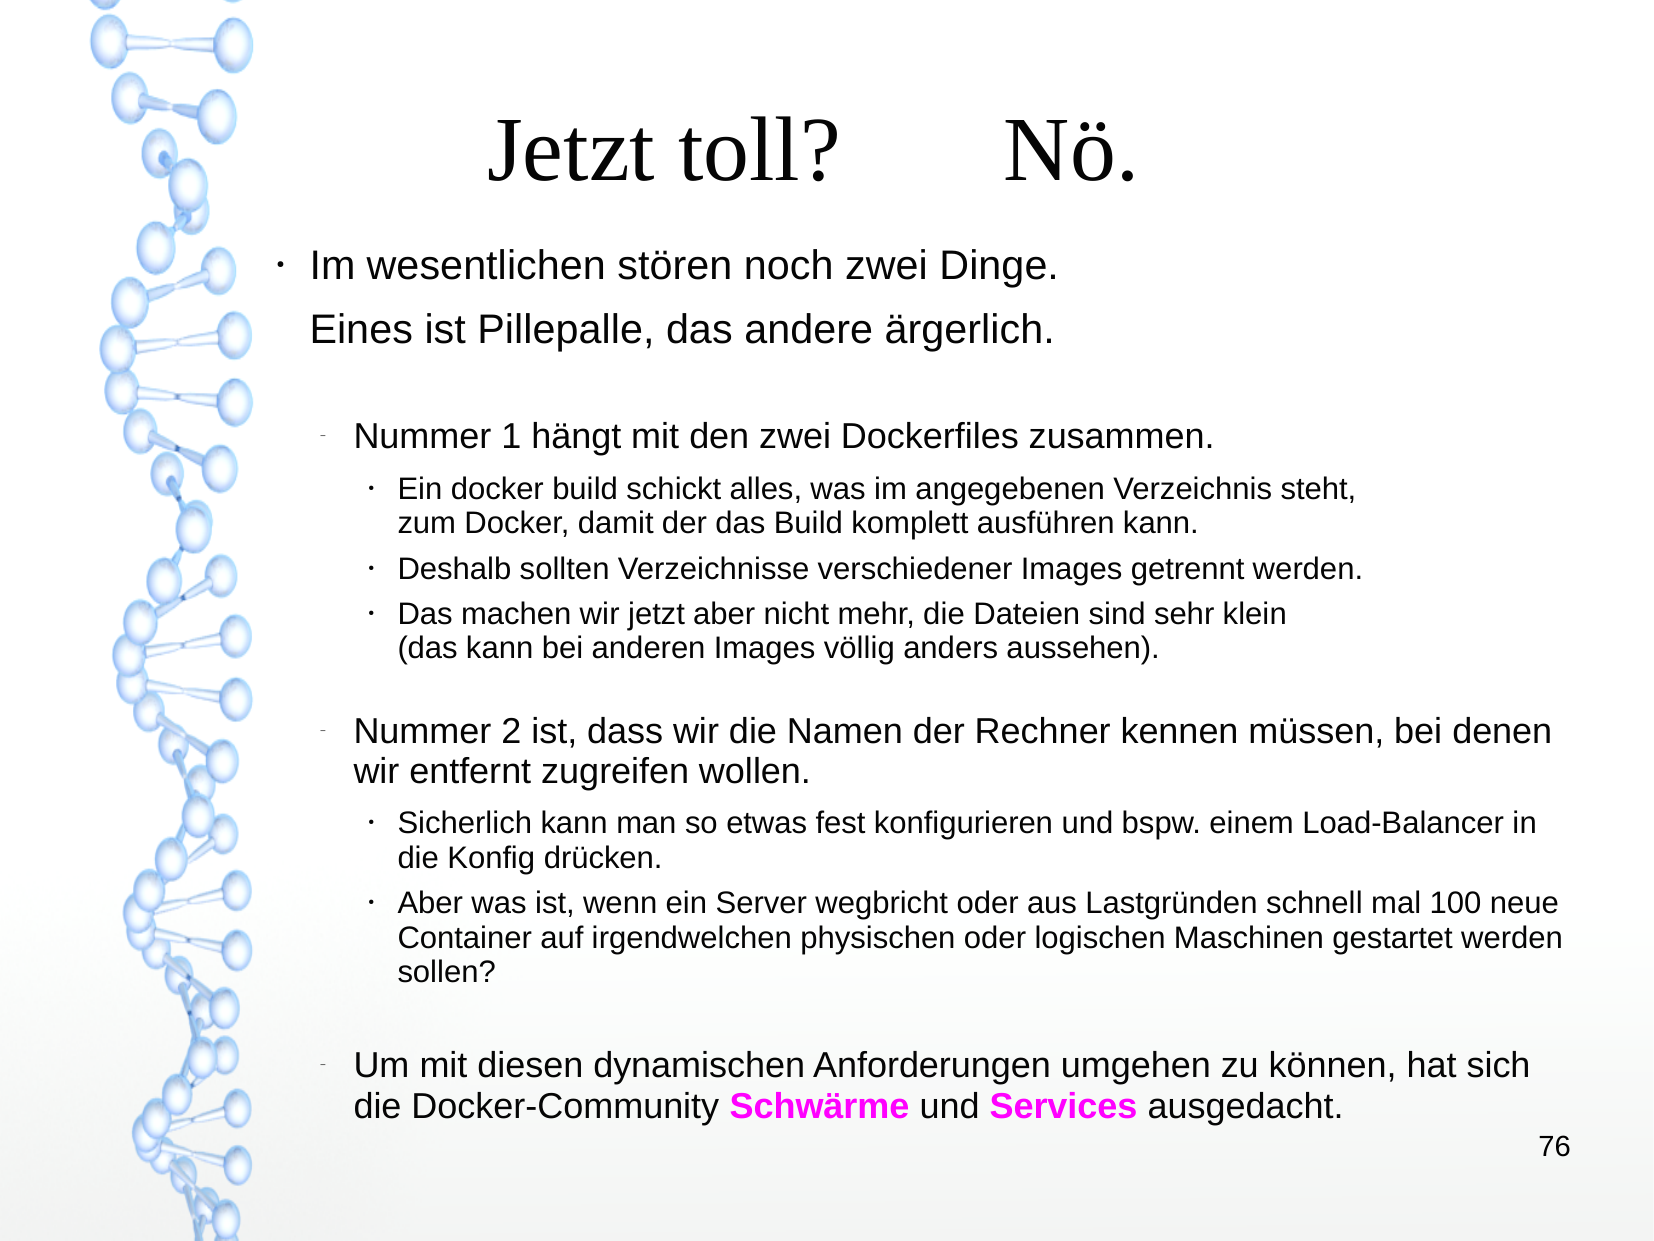

# Jetzt toll?			Nö.
Im wesentlichen stören noch zwei Dinge.
Eines ist Pillepalle, das andere ärgerlich.
Nummer 1 hängt mit den zwei Dockerfiles zusammen.
Ein docker build schickt alles, was im angegebenen Verzeichnis steht,
zum Docker, damit der das Build komplett ausführen kann.
Deshalb sollten Verzeichnisse verschiedener Images getrennt werden.
Das machen wir jetzt aber nicht mehr, die Dateien sind sehr klein
(das kann bei anderen Images völlig anders aussehen).
Nummer 2 ist, dass wir die Namen der Rechner kennen müssen, bei denen wir entfernt zugreifen wollen.
Sicherlich kann man so etwas fest konfigurieren und bspw. einem Load-Balancer in die Konfig drücken.
Aber was ist, wenn ein Server wegbricht oder aus Lastgründen schnell mal 100 neue Container auf irgendwelchen physischen oder logischen Maschinen gestartet werden sollen?
Um mit diesen dynamischen Anforderungen umgehen zu können, hat sich die Docker-Community Schwärme und Services ausgedacht.
76